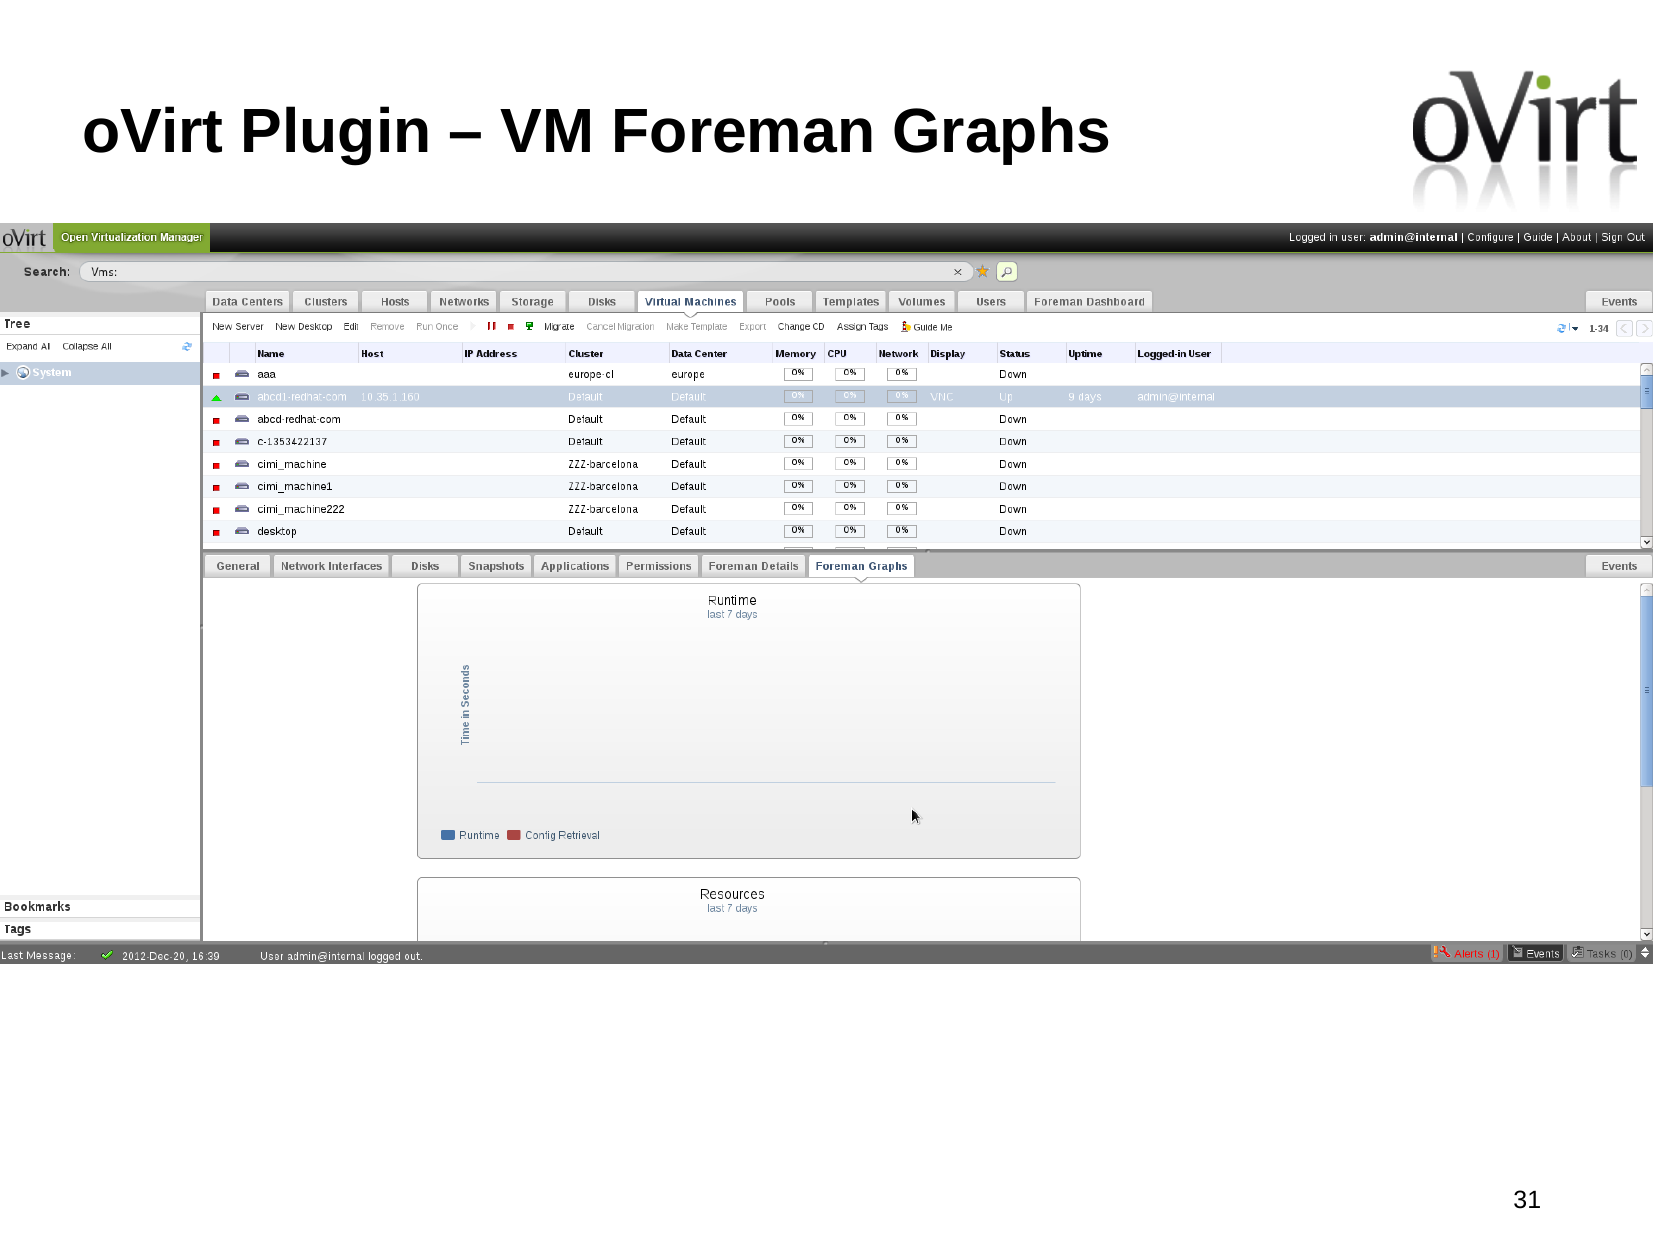

# oVirt Plugin – VM Foreman Graphs